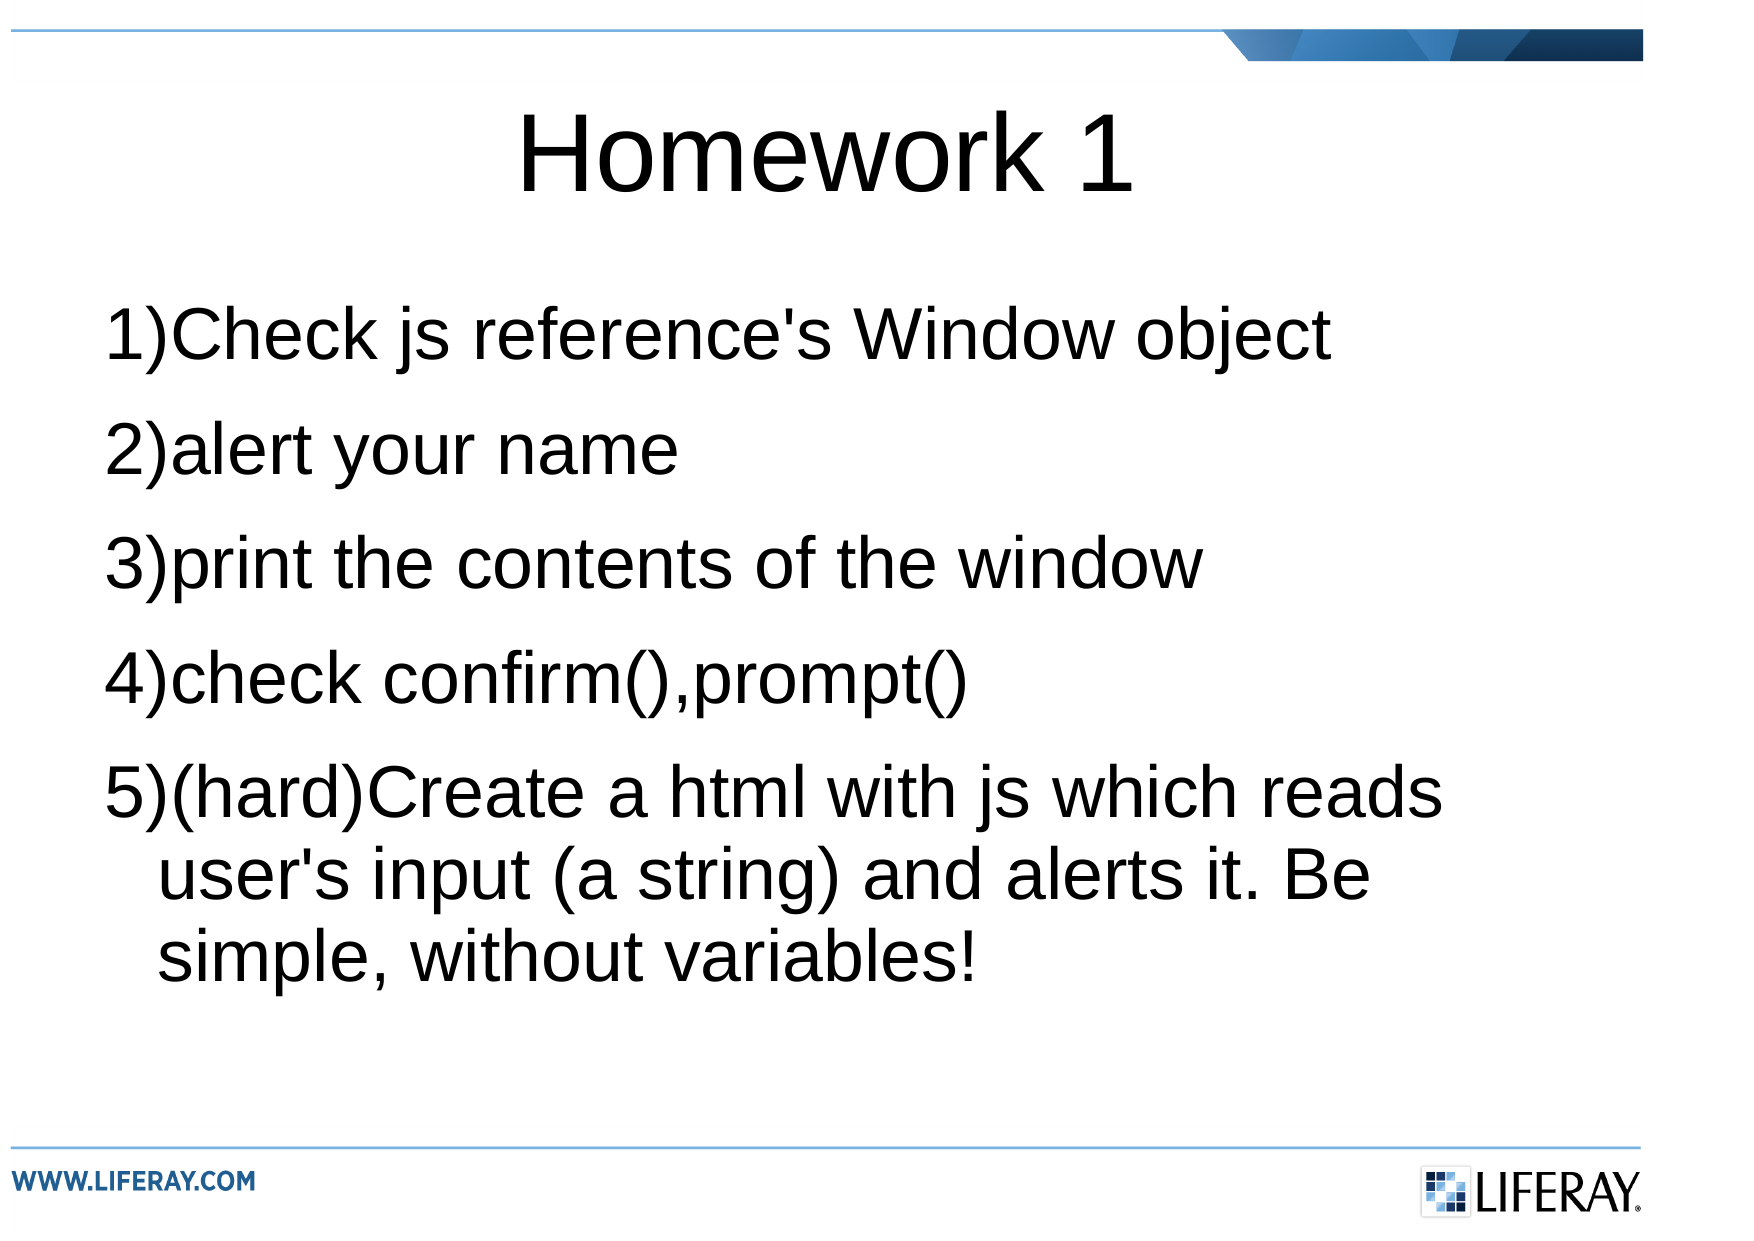

# Homework 1
Check js reference's Window object
alert your name
print the contents of the window
check confirm(),prompt()
(hard)Create a html with js which reads user's input (a string) and alerts it. Be simple, without variables!